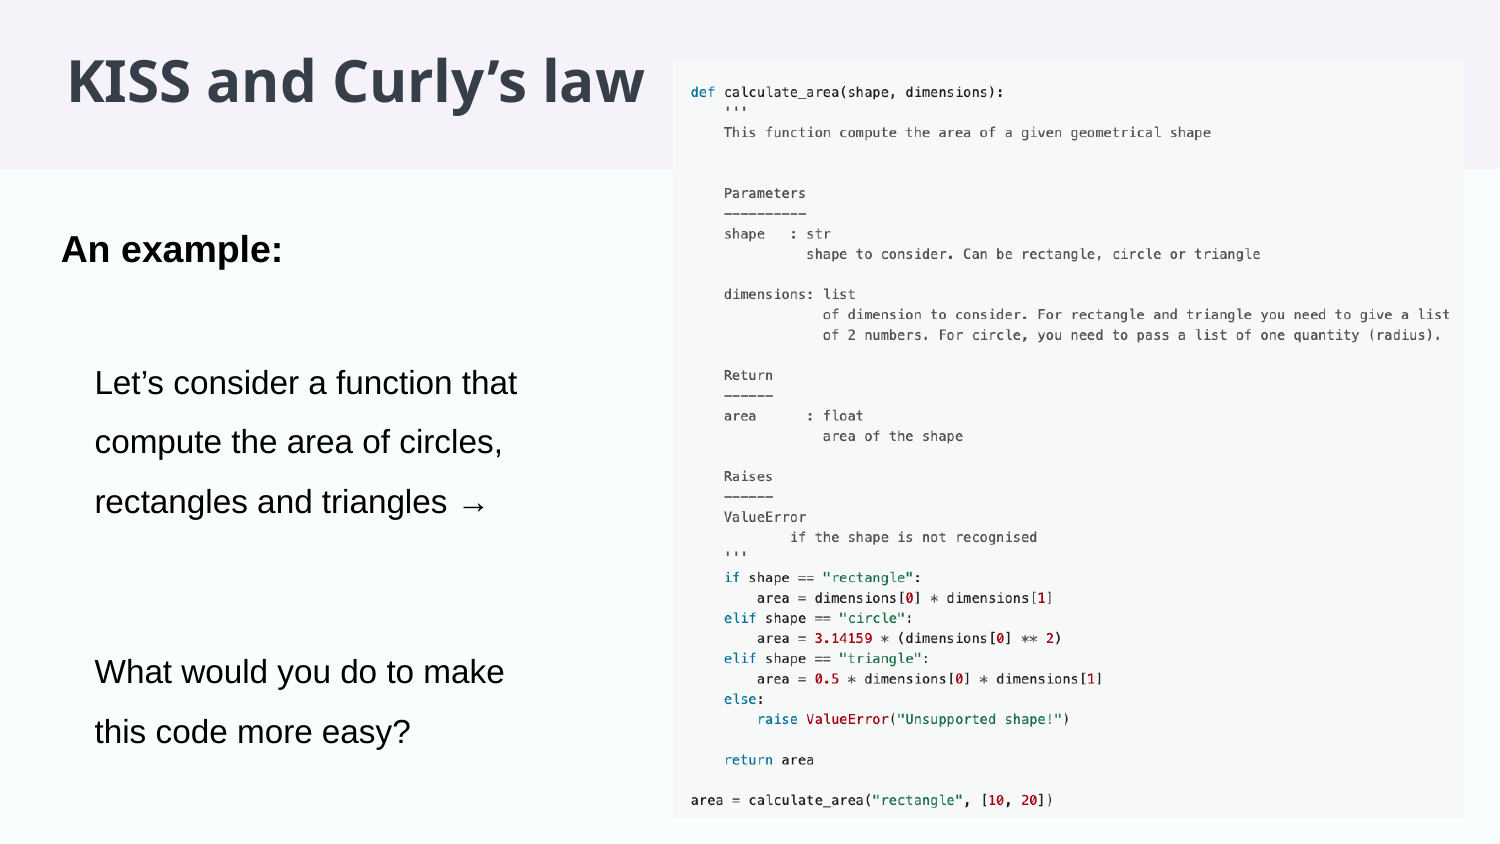

# KISS and Curly’s law
An example:
Let’s consider a function that compute the area of circles, rectangles and triangles →
What would you do to make this code more easy?